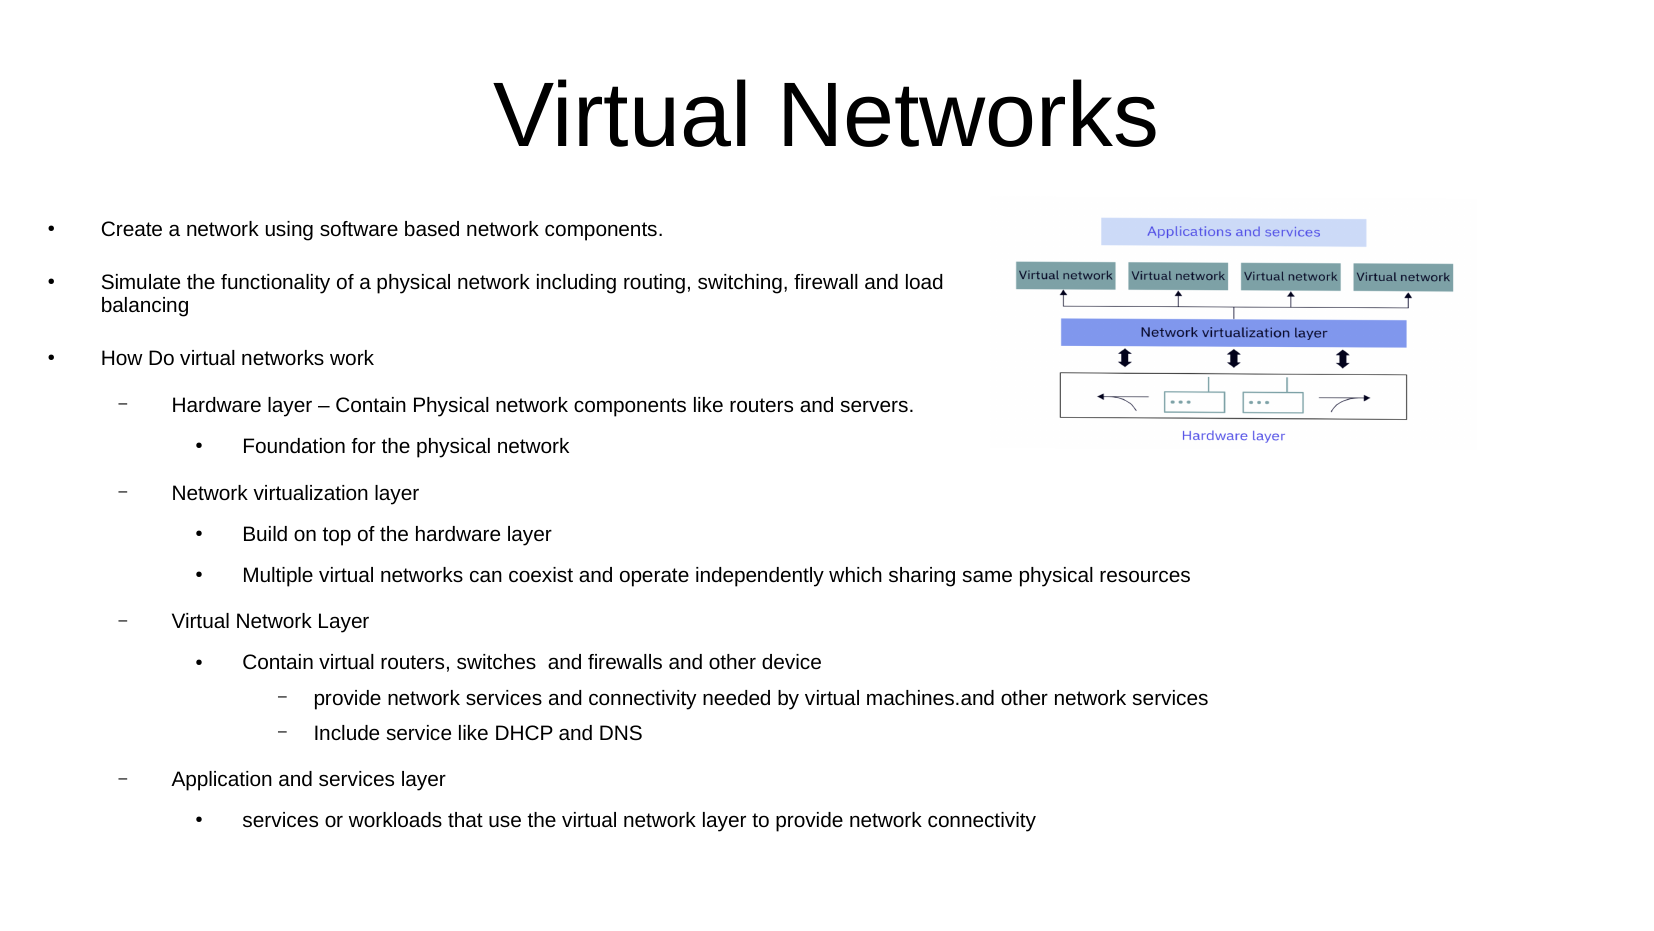

# Virtual Networks
Create a network using software based network components.
Simulate the functionality of a physical network including routing, switching, firewall and load
balancing
How Do virtual networks work
Hardware layer – Contain Physical network components like routers and servers.
Foundation for the physical network
Network virtualization layer
Build on top of the hardware layer
Multiple virtual networks can coexist and operate independently which sharing same physical resources
Virtual Network Layer
Contain virtual routers, switches and firewalls and other device
provide network services and connectivity needed by virtual machines.and other network services
Include service like DHCP and DNS
Application and services layer
services or workloads that use the virtual network layer to provide network connectivity